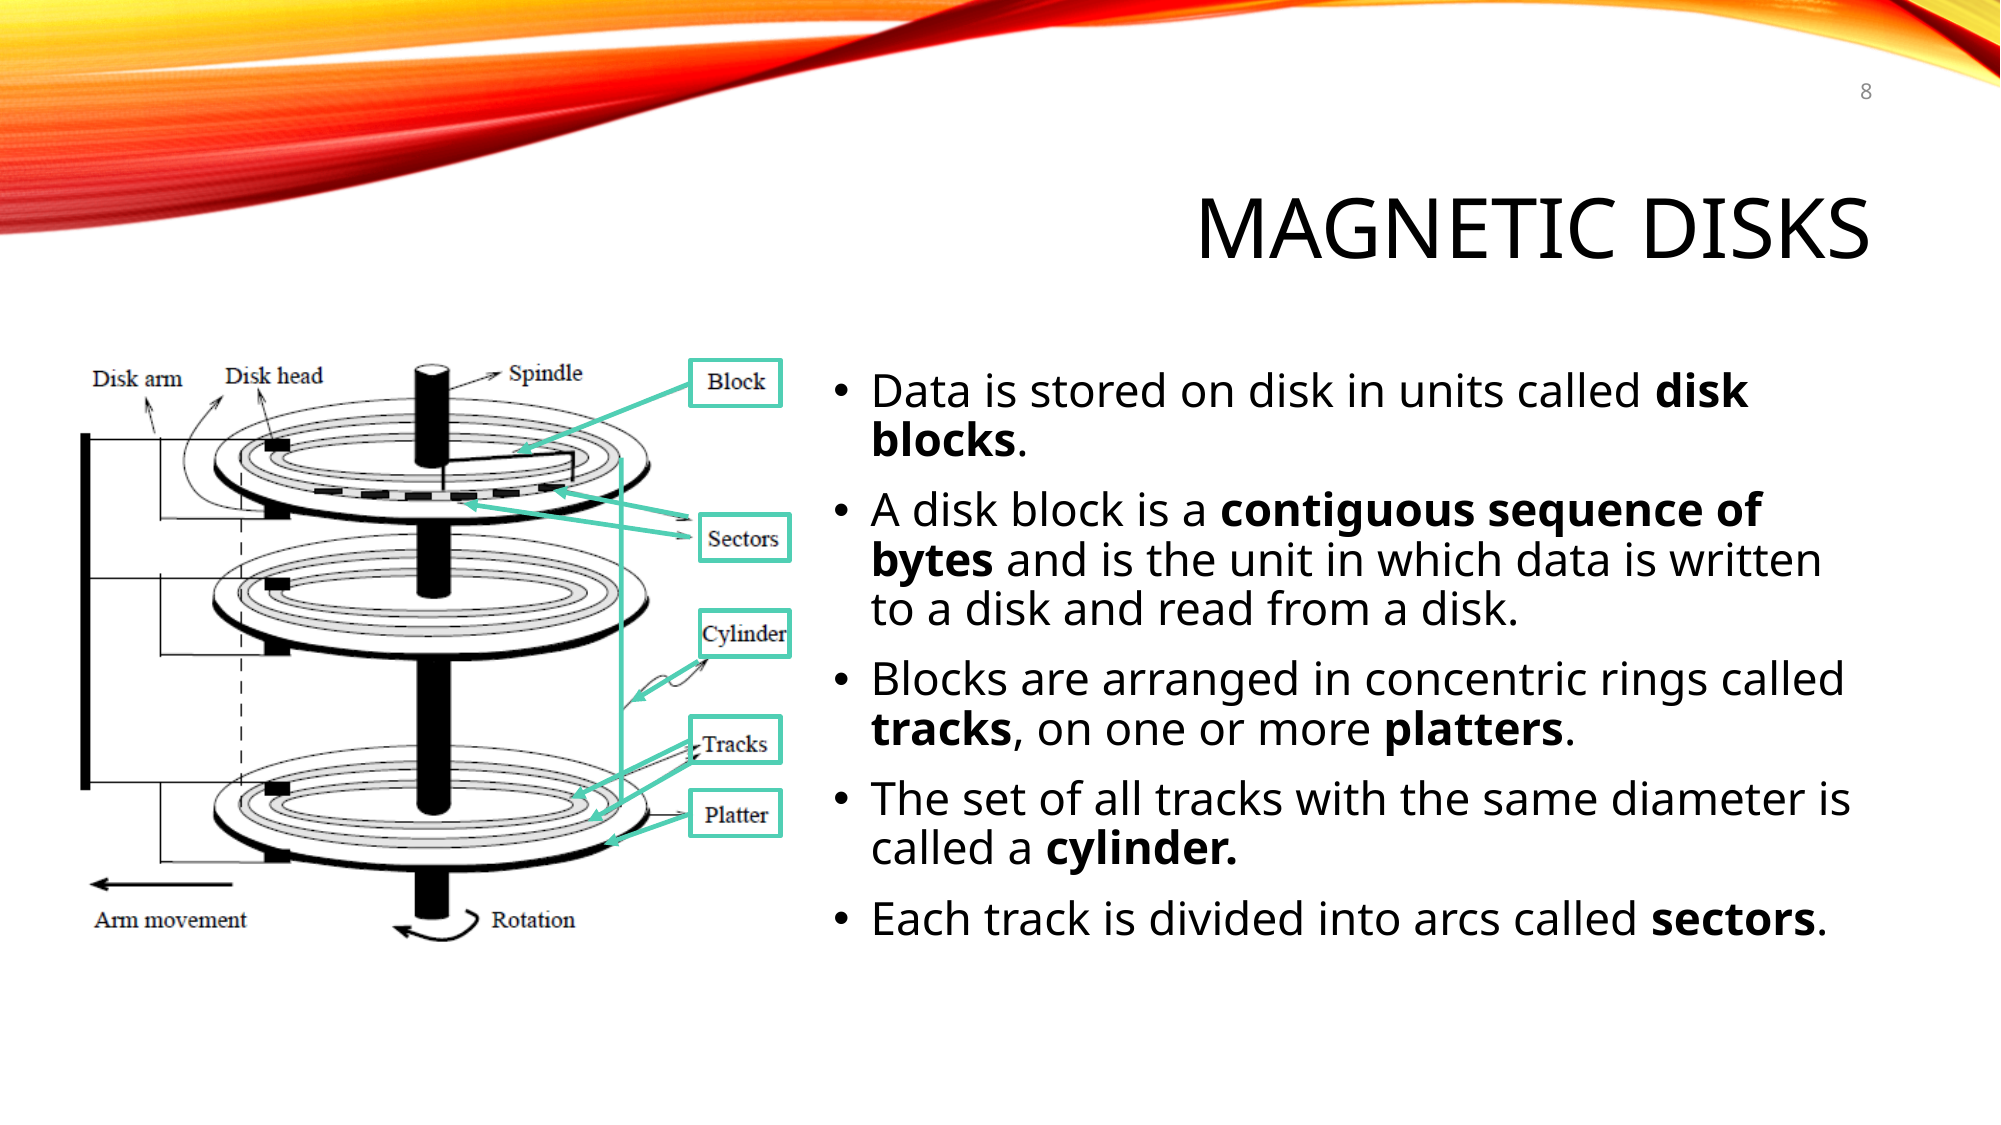

# Magnetic disks
Data is stored on disk in units called disk blocks.
A disk block is a contiguous sequence of bytes and is the unit in which data is written to a disk and read from a disk.
Blocks are arranged in concentric rings called tracks, on one or more platters.
The set of all tracks with the same diameter is called a cylinder.
Each track is divided into arcs called sectors.